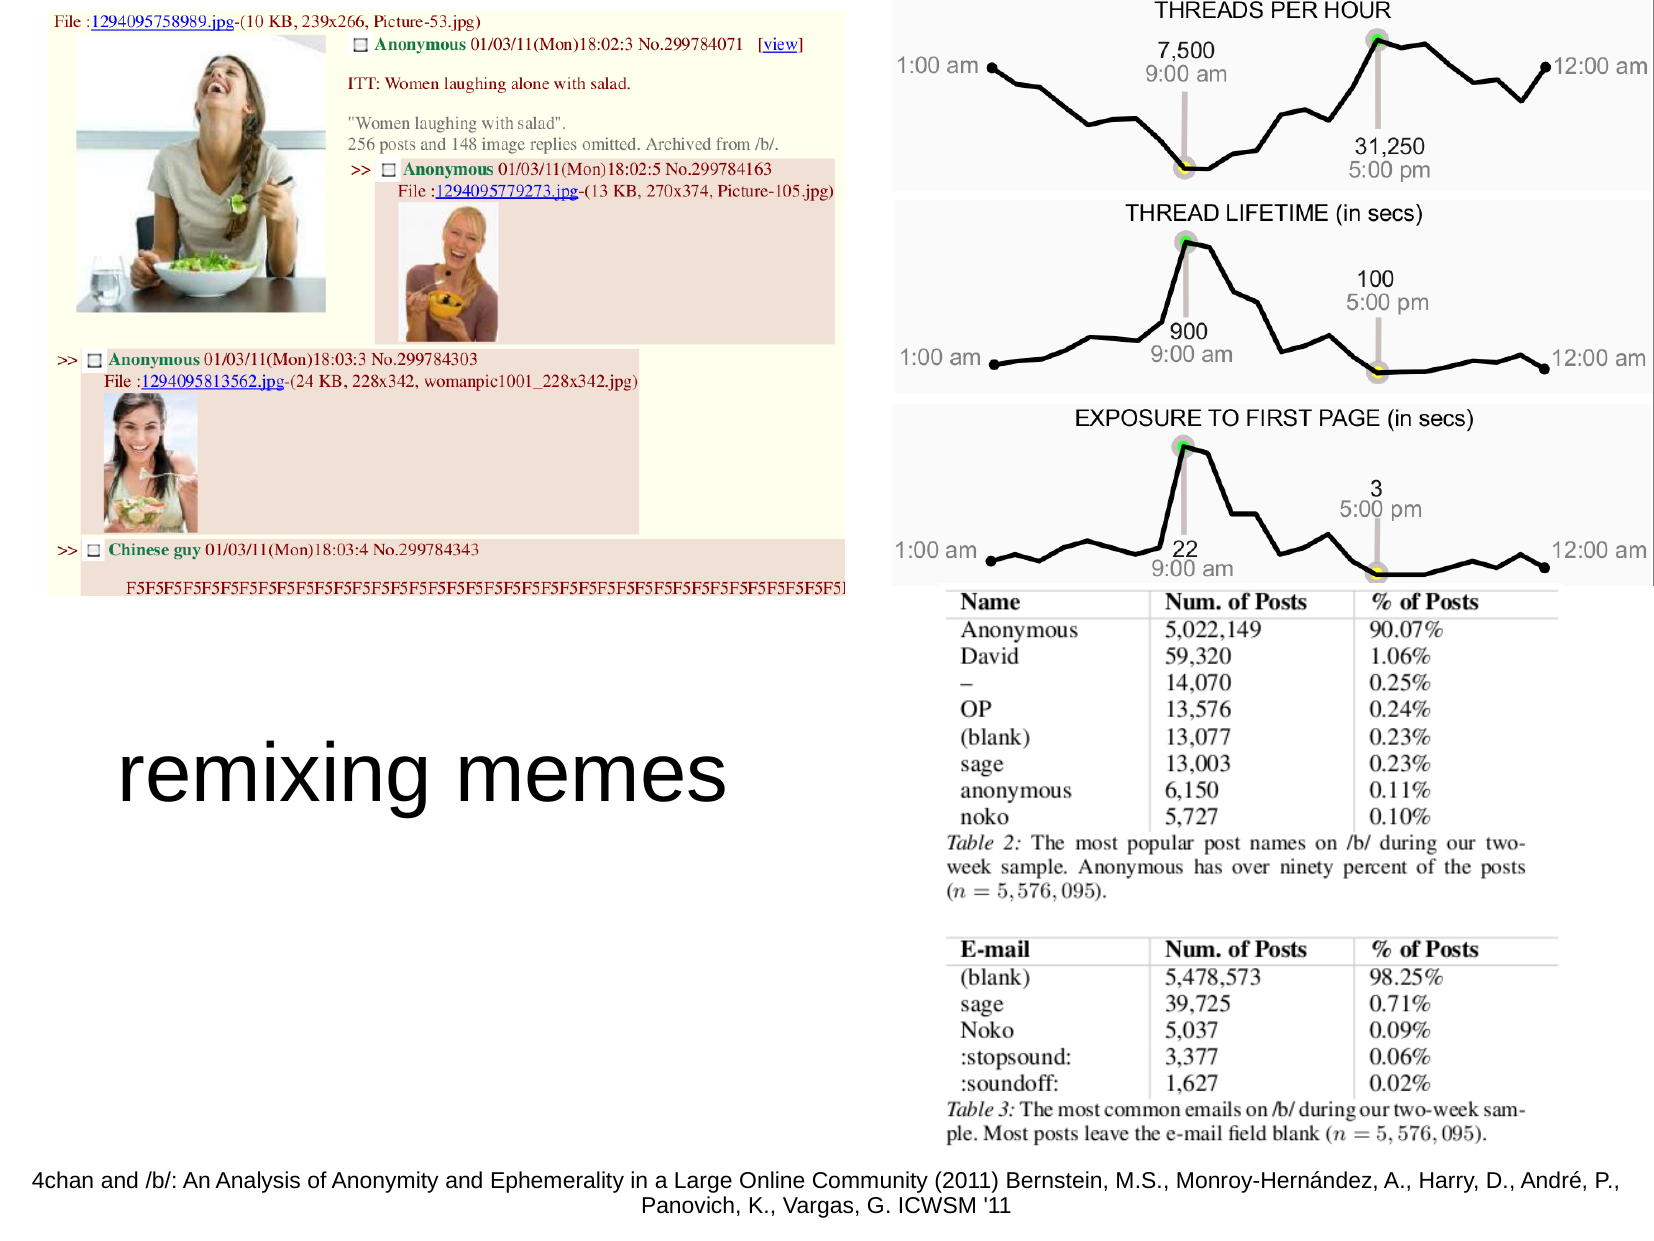

remixing memes
4chan and /b/: An Analysis of Anonymity and Ephemerality in a Large Online Community (2011) Bernstein, M.S., Monroy-Hernández, A., Harry, D., André, P., Panovich, K., Vargas, G. ICWSM '11